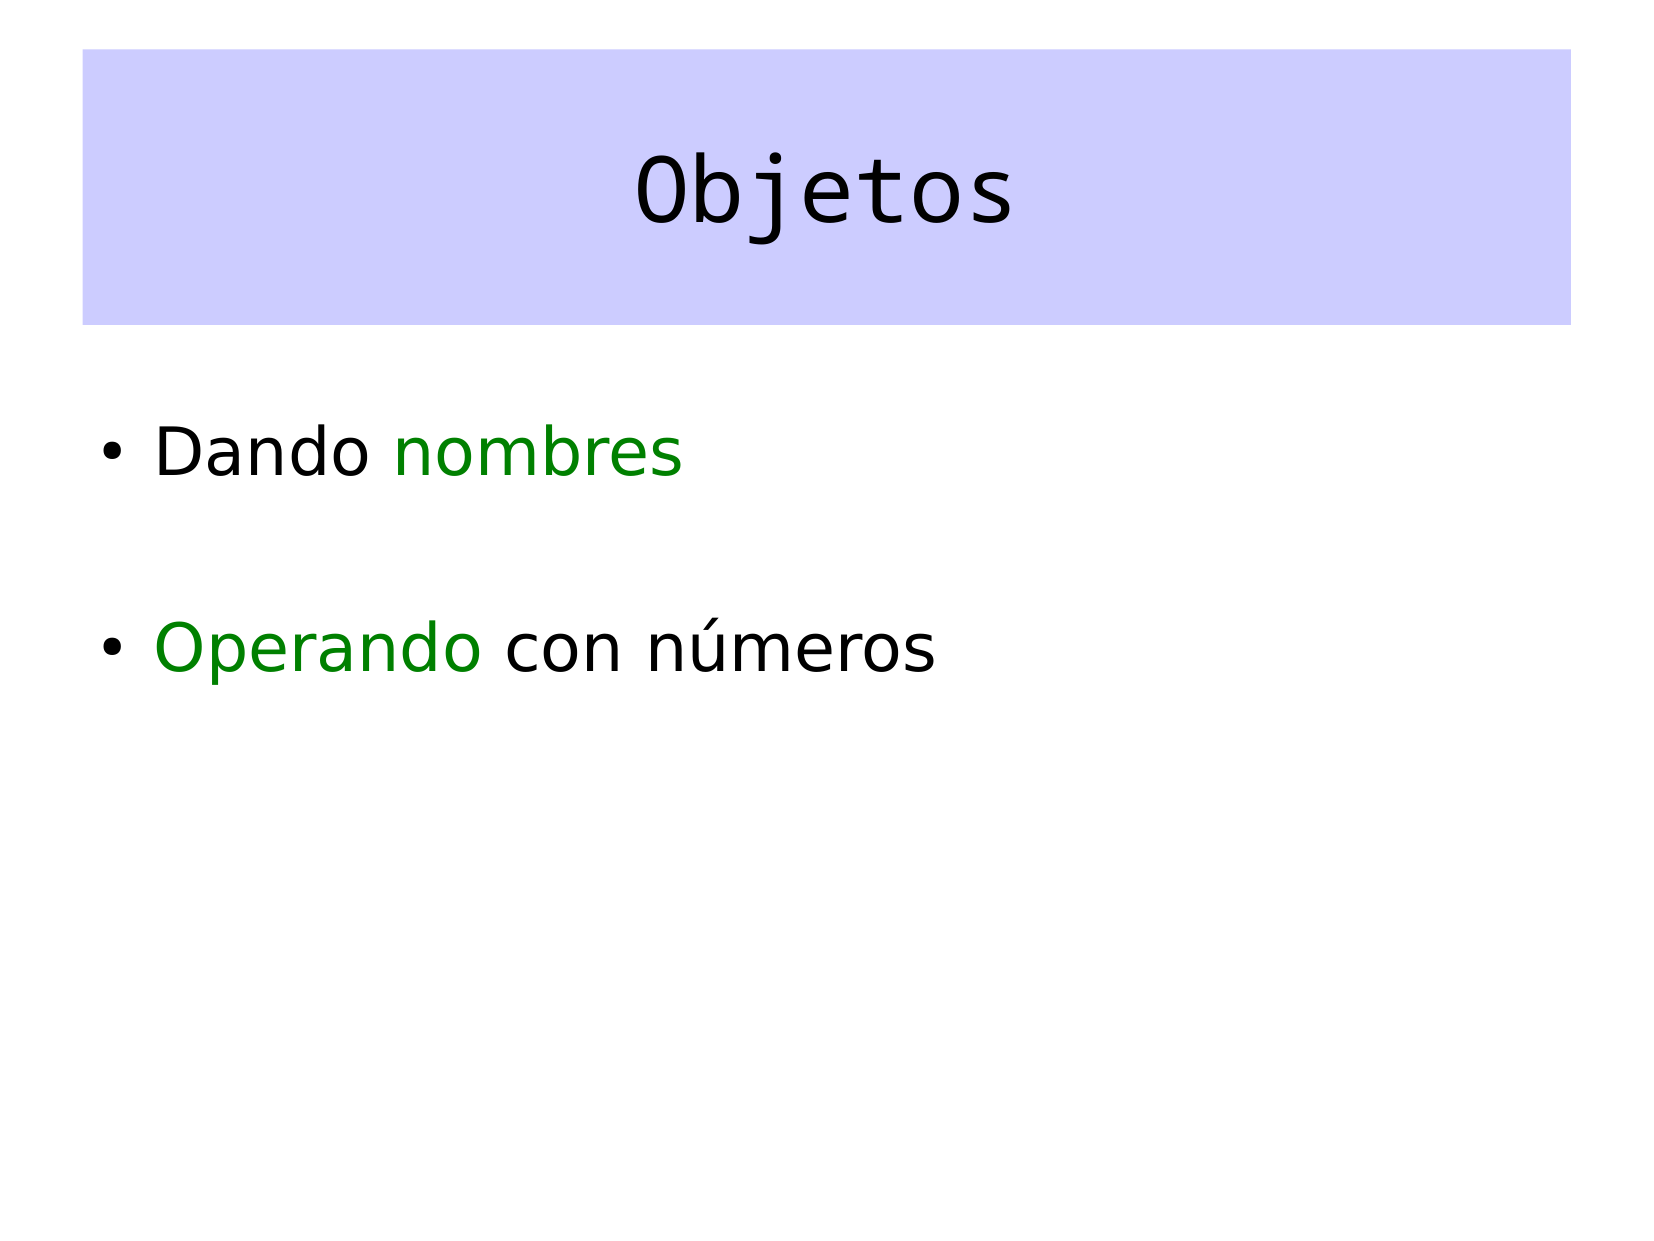

# Objetos
Dando nombres
Operando con números